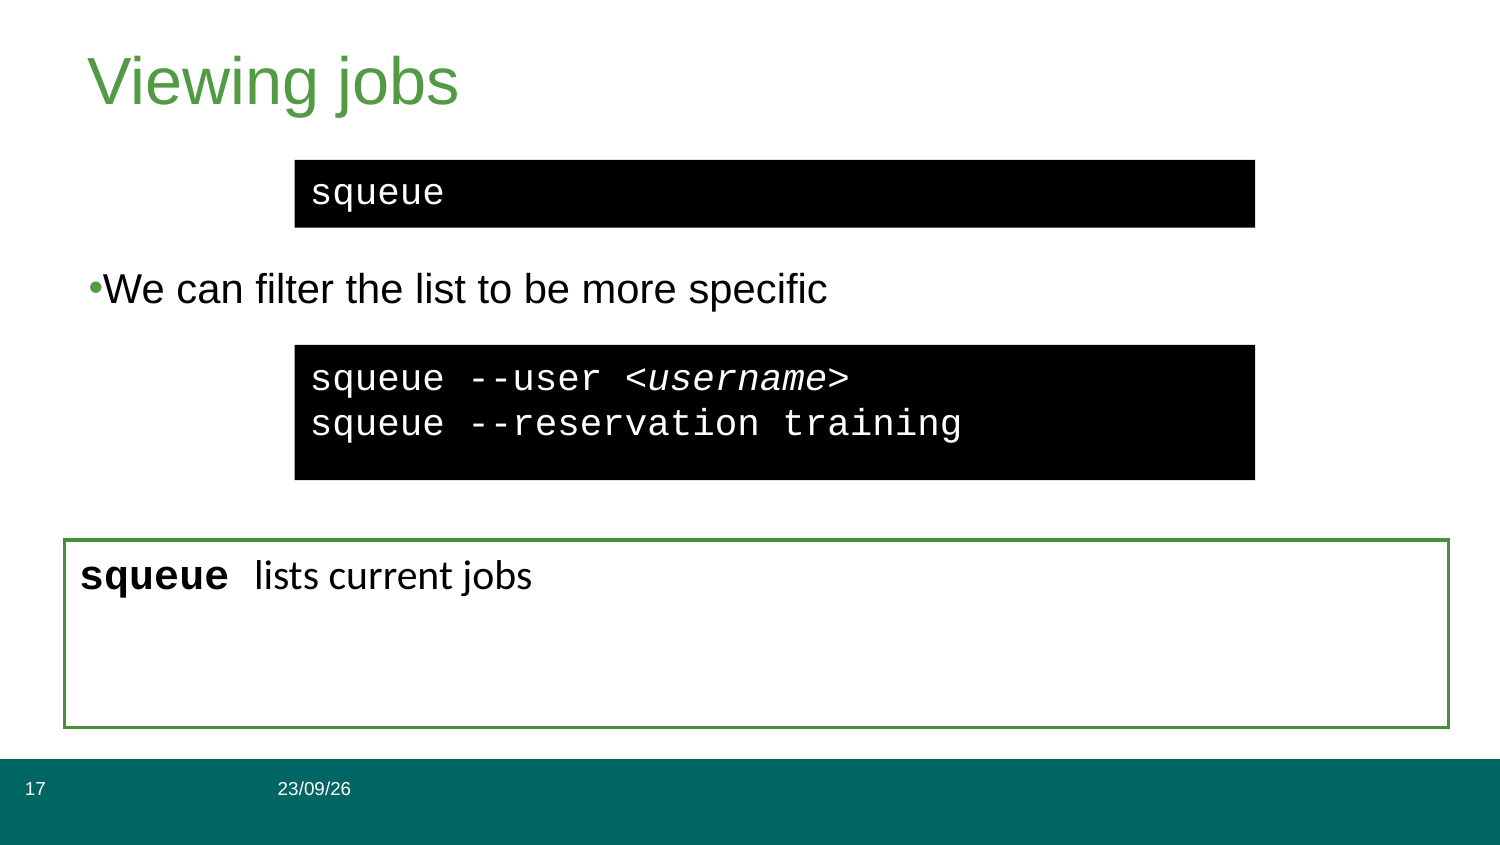

# Viewing jobs
squeue
We can filter the list to be more specific
squeue --user <username>
squeue --reservation training
squeue lists current jobs